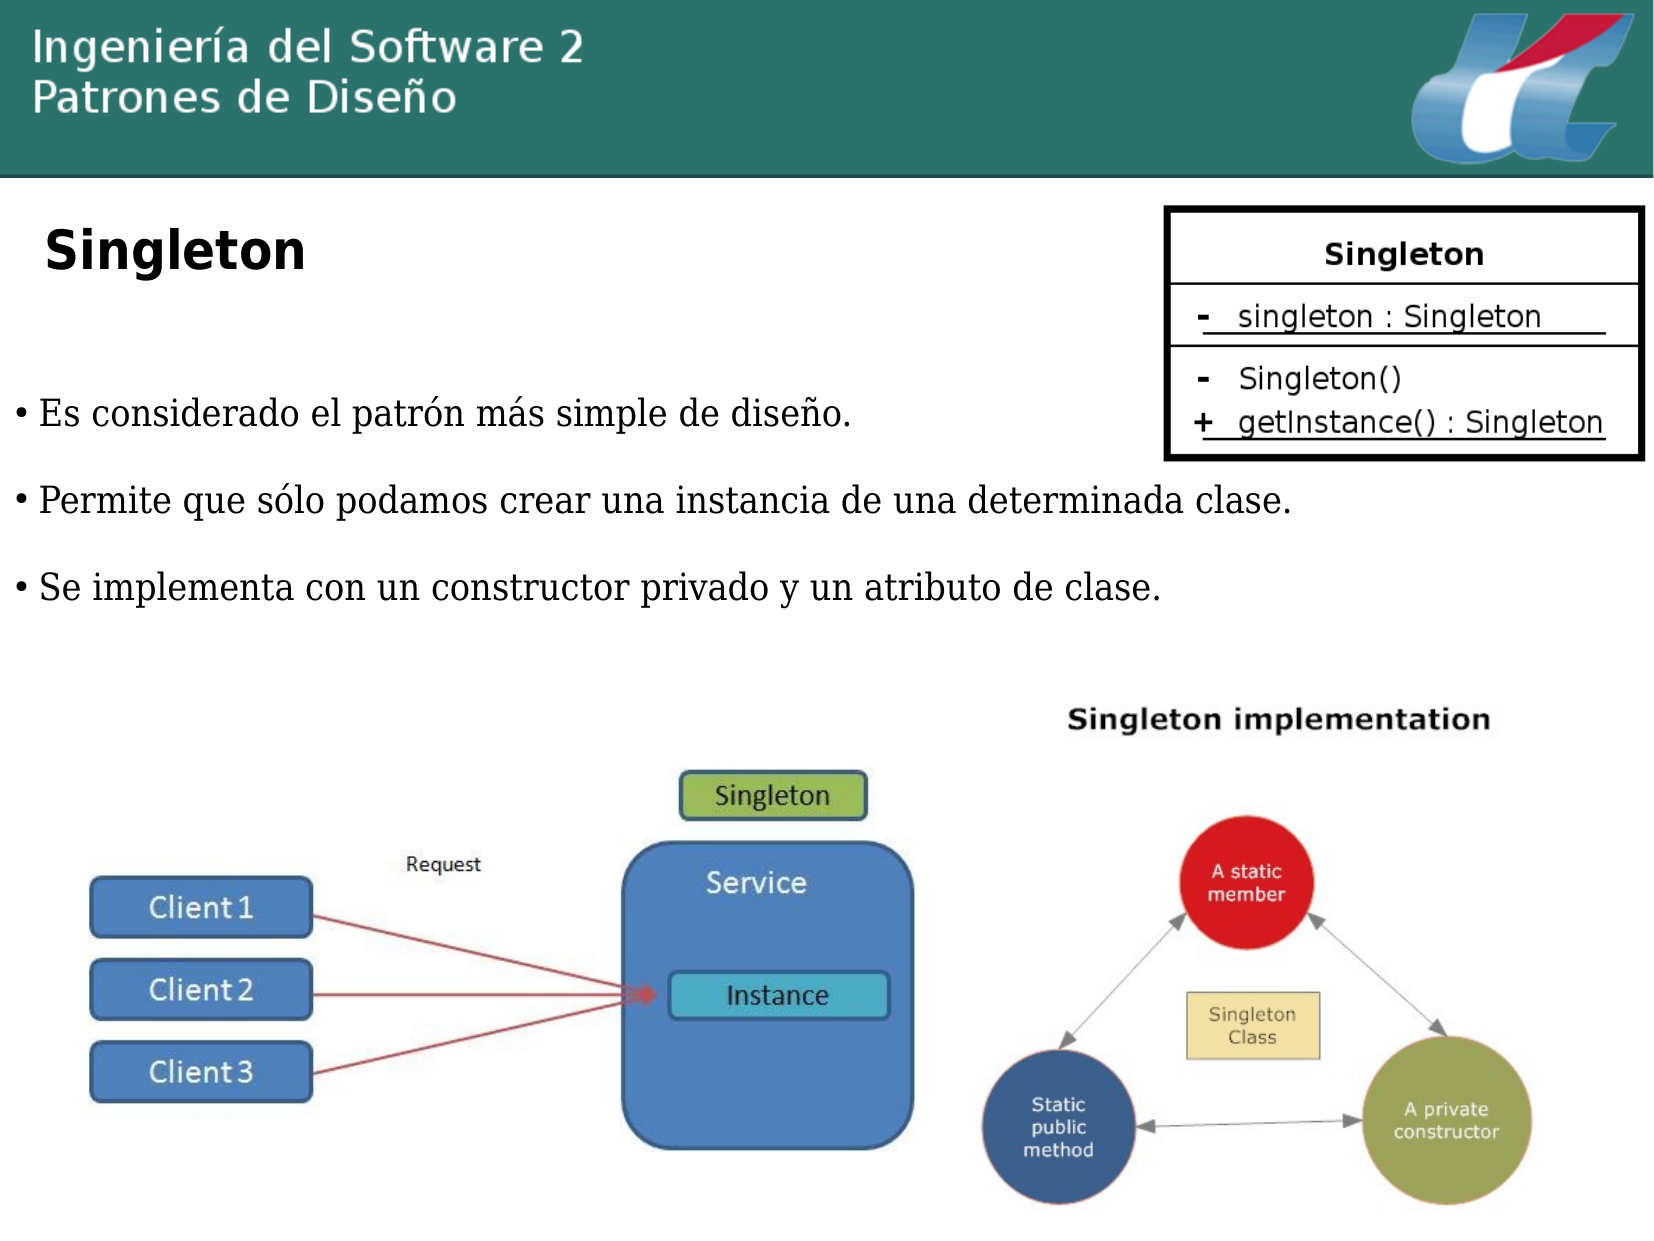

Singleton
 Es considerado el patrón más simple de diseño.
 Permite que sólo podamos crear una instancia de una determinada clase.
 Se implementa con un constructor privado y un atributo de clase.